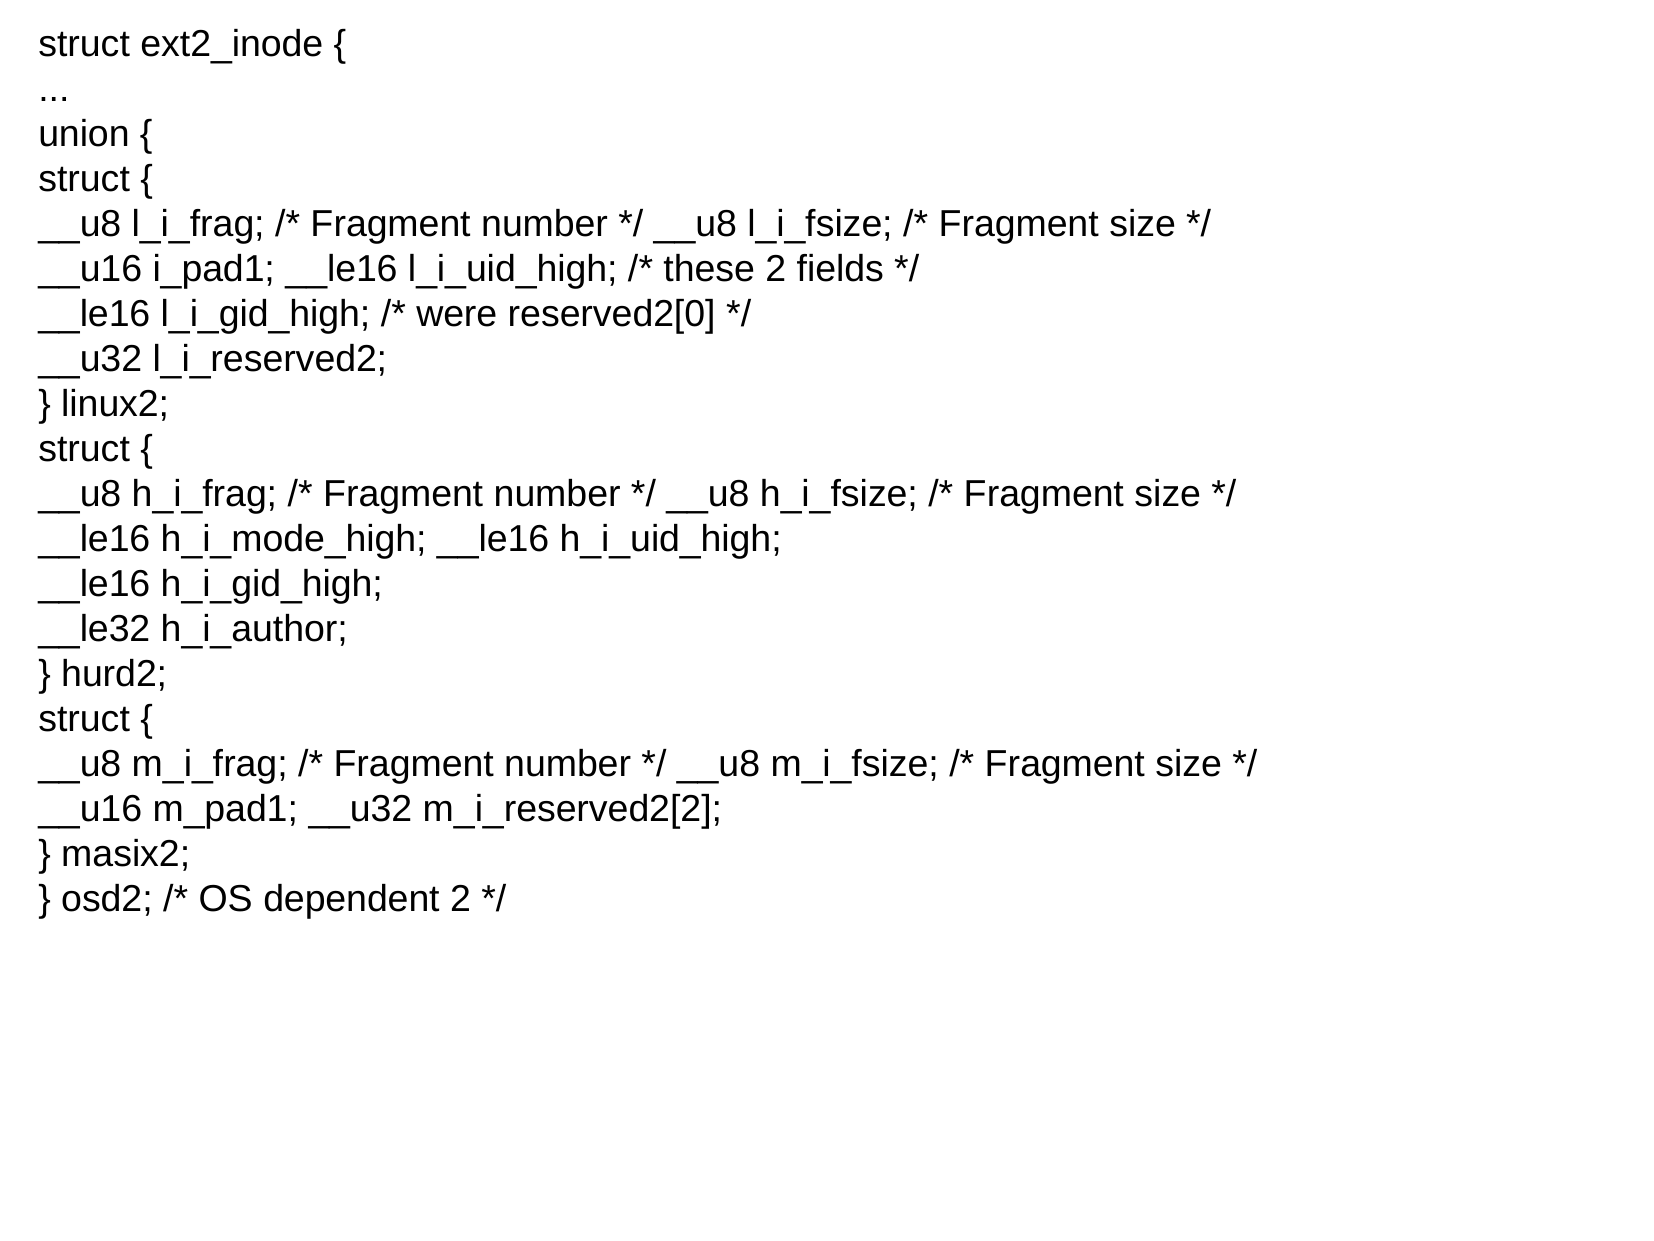

struct ext2_inode {
...
union {
struct {
__u8 l_i_frag; /* Fragment number */ __u8 l_i_fsize; /* Fragment size */
__u16 i_pad1; __le16 l_i_uid_high; /* these 2 fields */
__le16 l_i_gid_high; /* were reserved2[0] */
__u32 l_i_reserved2;
} linux2;
struct {
__u8 h_i_frag; /* Fragment number */ __u8 h_i_fsize; /* Fragment size */
__le16 h_i_mode_high; __le16 h_i_uid_high;
__le16 h_i_gid_high;
__le32 h_i_author;
} hurd2;
struct {
__u8 m_i_frag; /* Fragment number */ __u8 m_i_fsize; /* Fragment size */
__u16 m_pad1; __u32 m_i_reserved2[2];
} masix2;
} osd2; /* OS dependent 2 */